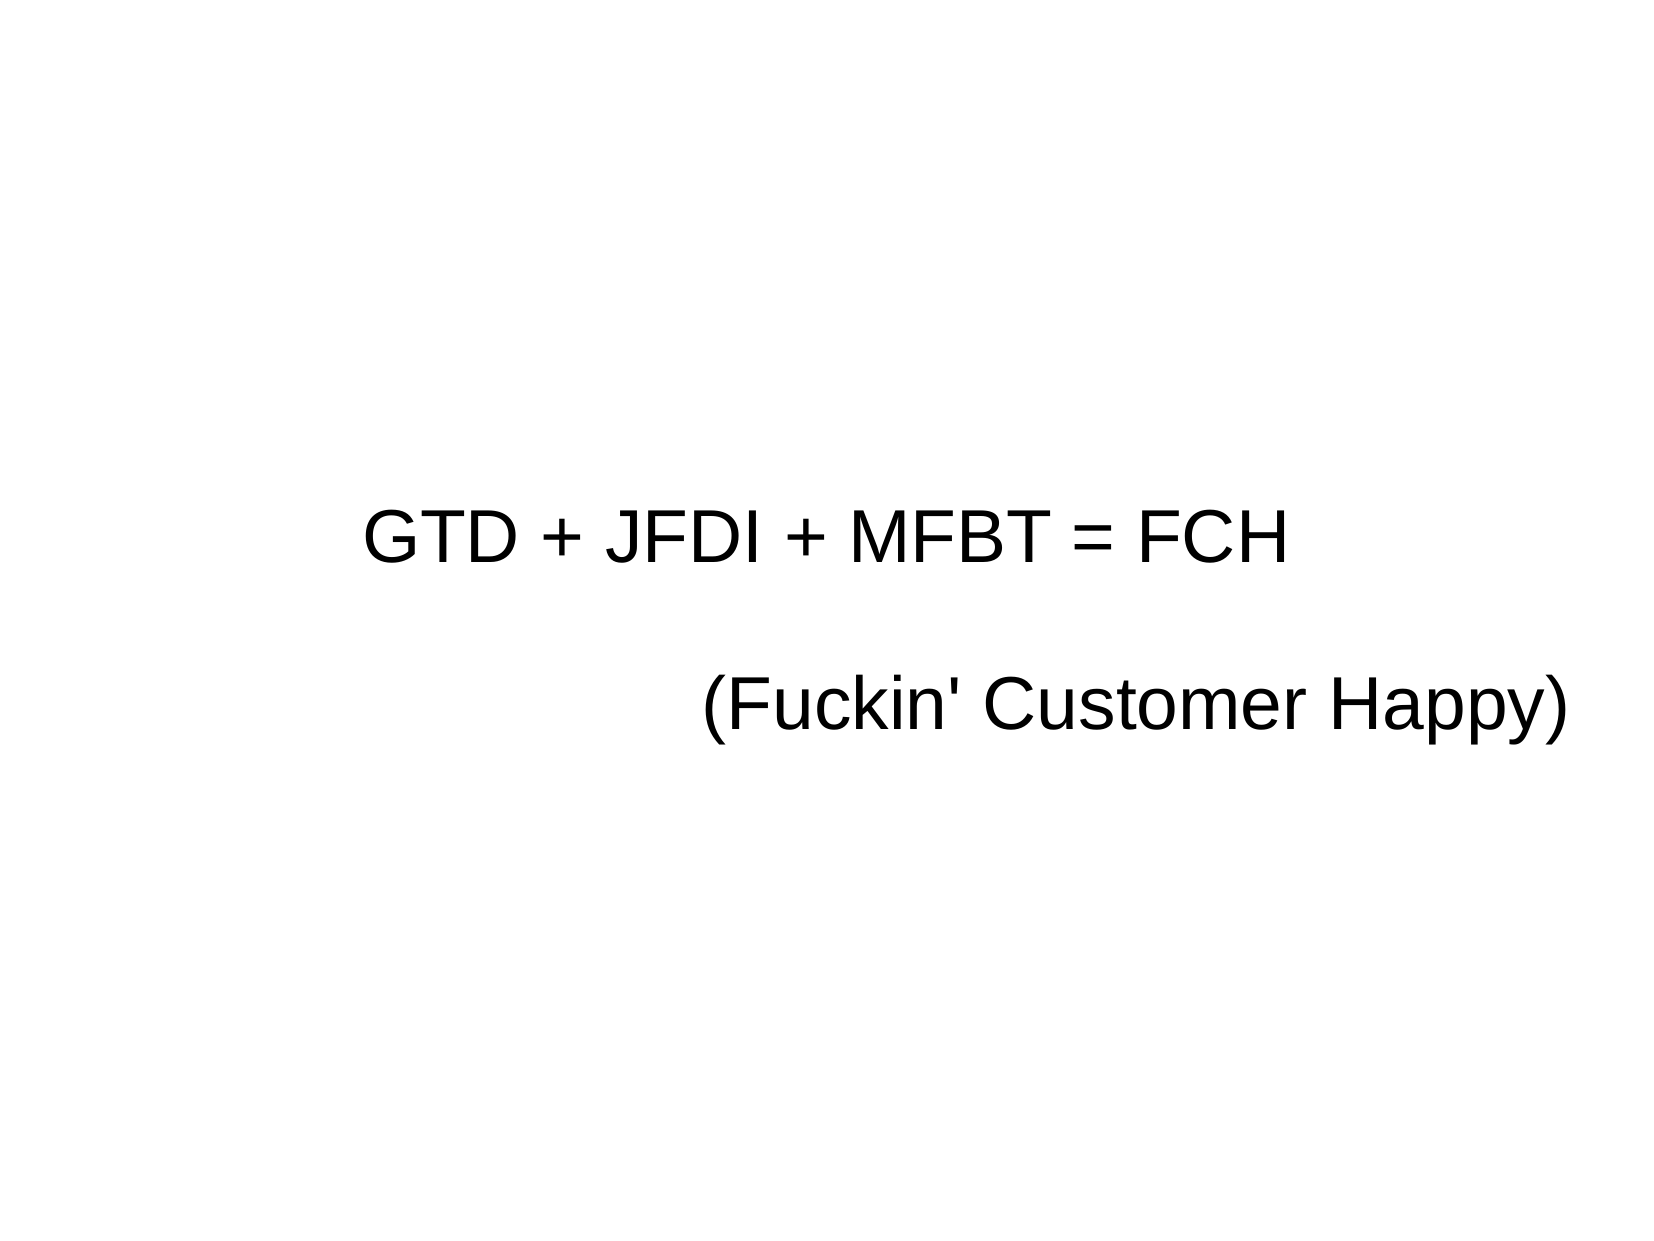

# GTD + JFDI + MFBT = FCH
(Fuckin' Customer Happy)